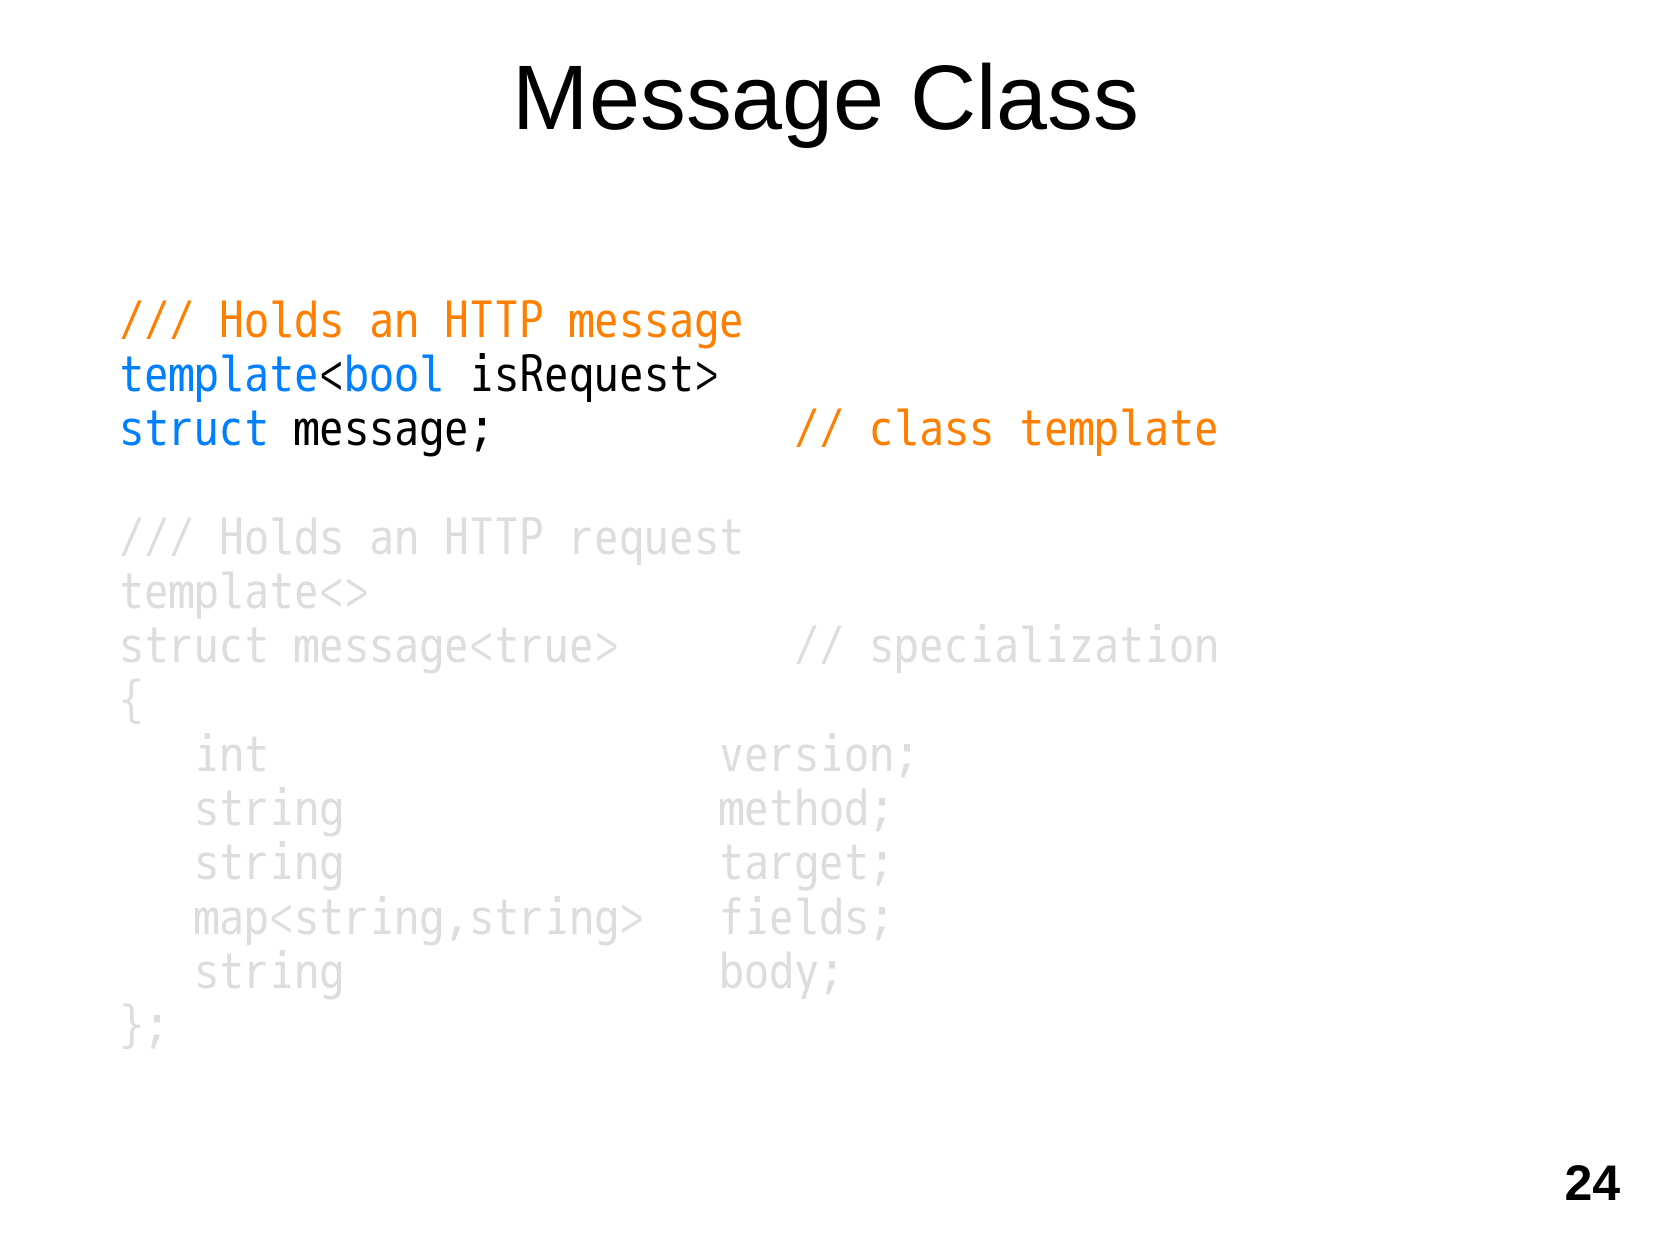

# Message Class
/// Holds an HTTP message
template<bool isRequest>
struct message;				// class template
/// Holds an HTTP request
template<>
struct message<true>			// specialization
{
	int						version;
	string					method;
	string					target;
	map<string,string>	fields;
	string 					body;
};
24